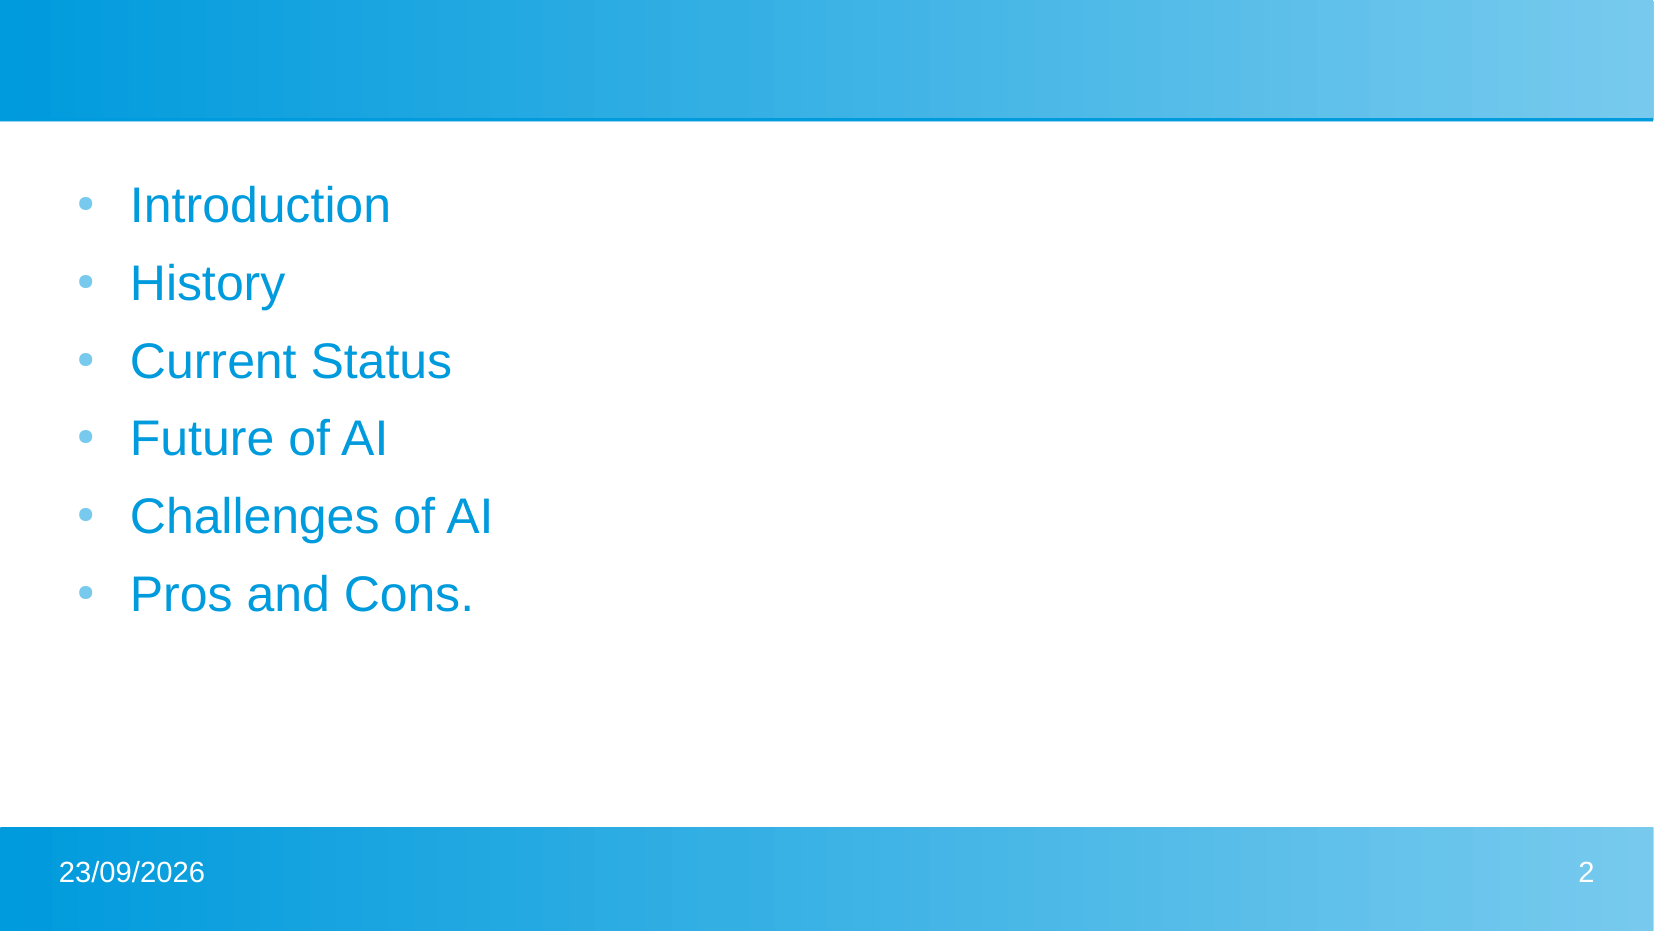

#
Introduction
History
Current Status
Future of AI
Challenges of AI
Pros and Cons.
2